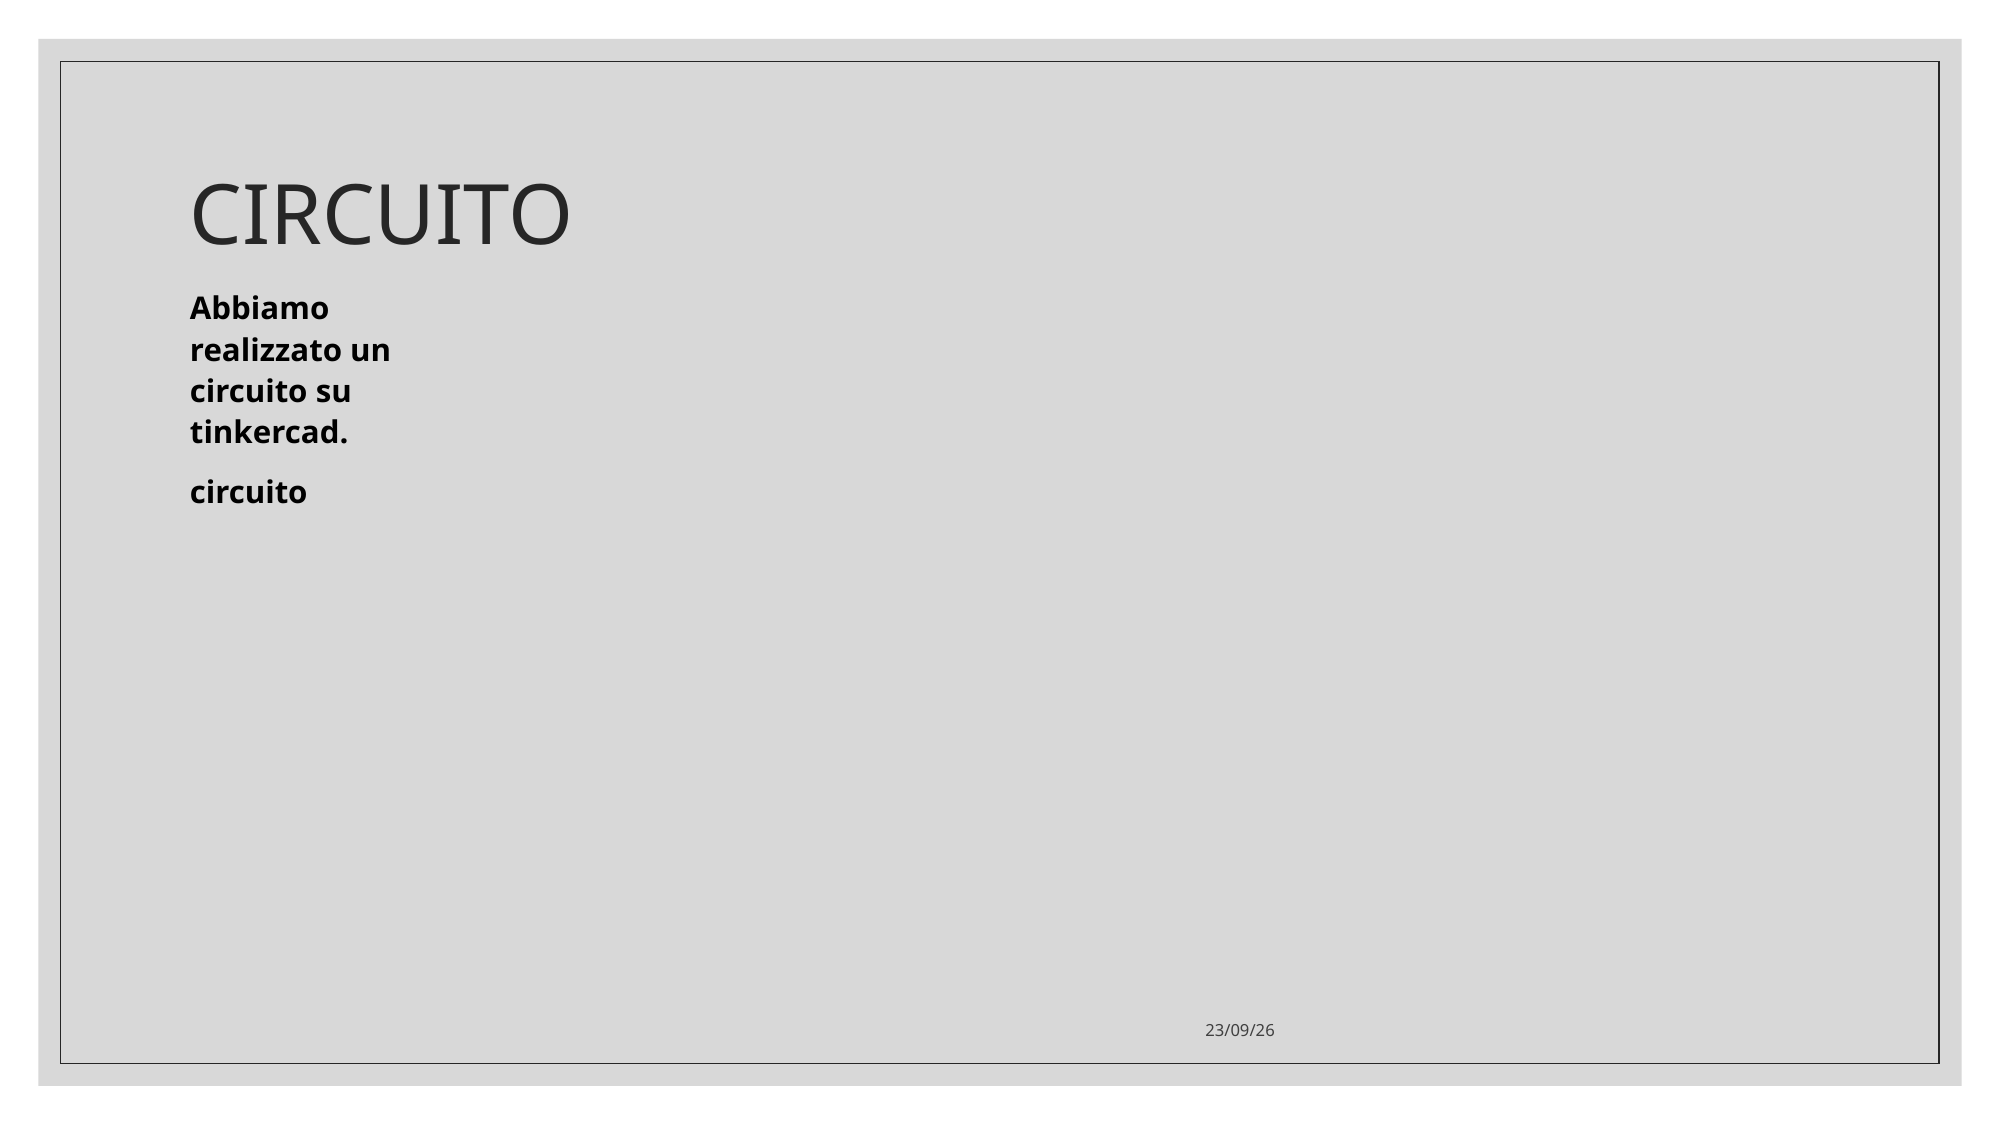

# CIRCUITO
Abbiamo realizzato un circuito su tinkercad.
circuito